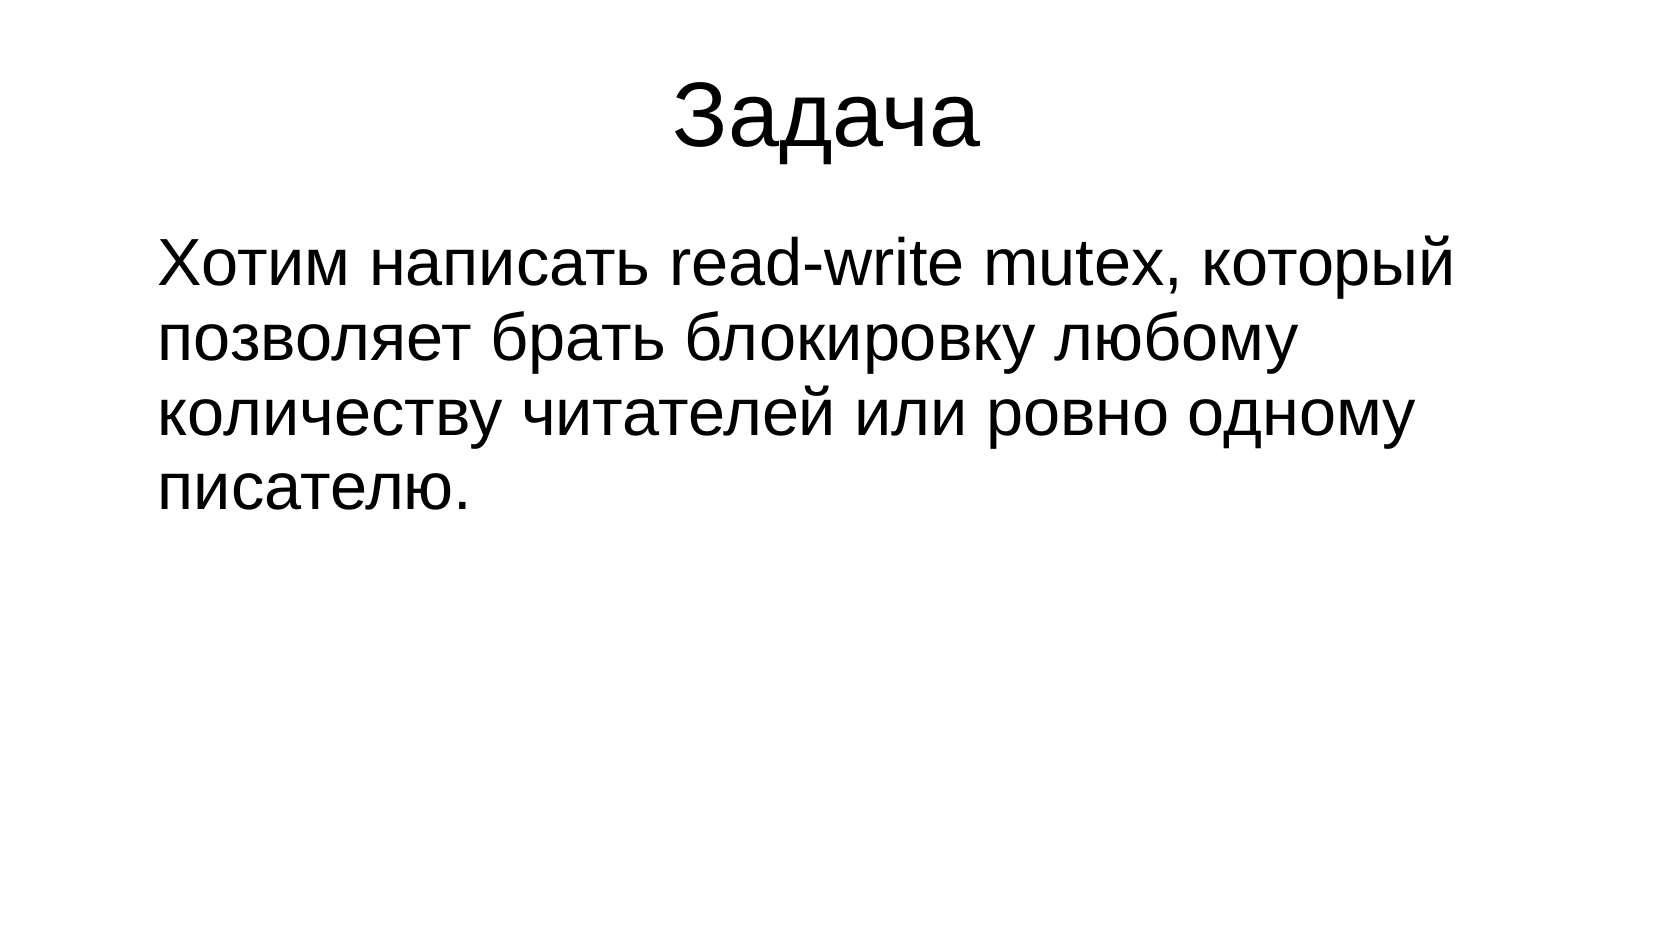

# Задача
Хотим написать read-write mutex, который позволяет брать блокировку любому количеству читателей или ровно одному писателю.